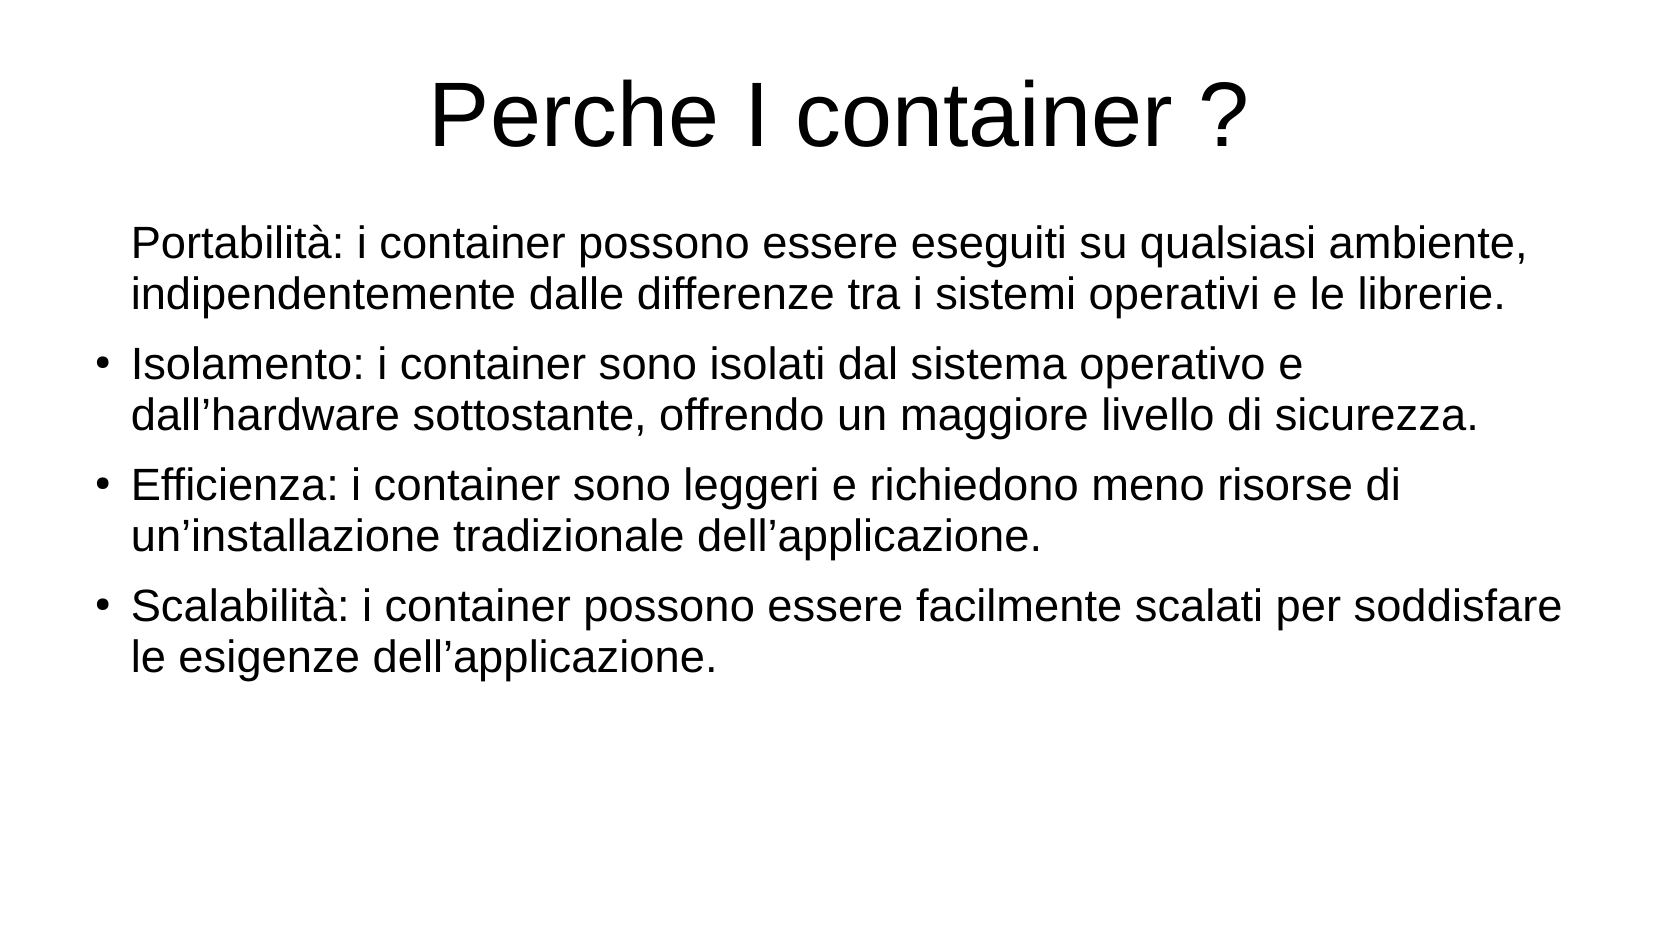

# Perche I container ?
Portabilità: i container possono essere eseguiti su qualsiasi ambiente, indipendentemente dalle differenze tra i sistemi operativi e le librerie.
Isolamento: i container sono isolati dal sistema operativo e dall’hardware sottostante, offrendo un maggiore livello di sicurezza.
Efficienza: i container sono leggeri e richiedono meno risorse di un’installazione tradizionale dell’applicazione.
Scalabilità: i container possono essere facilmente scalati per soddisfare le esigenze dell’applicazione.